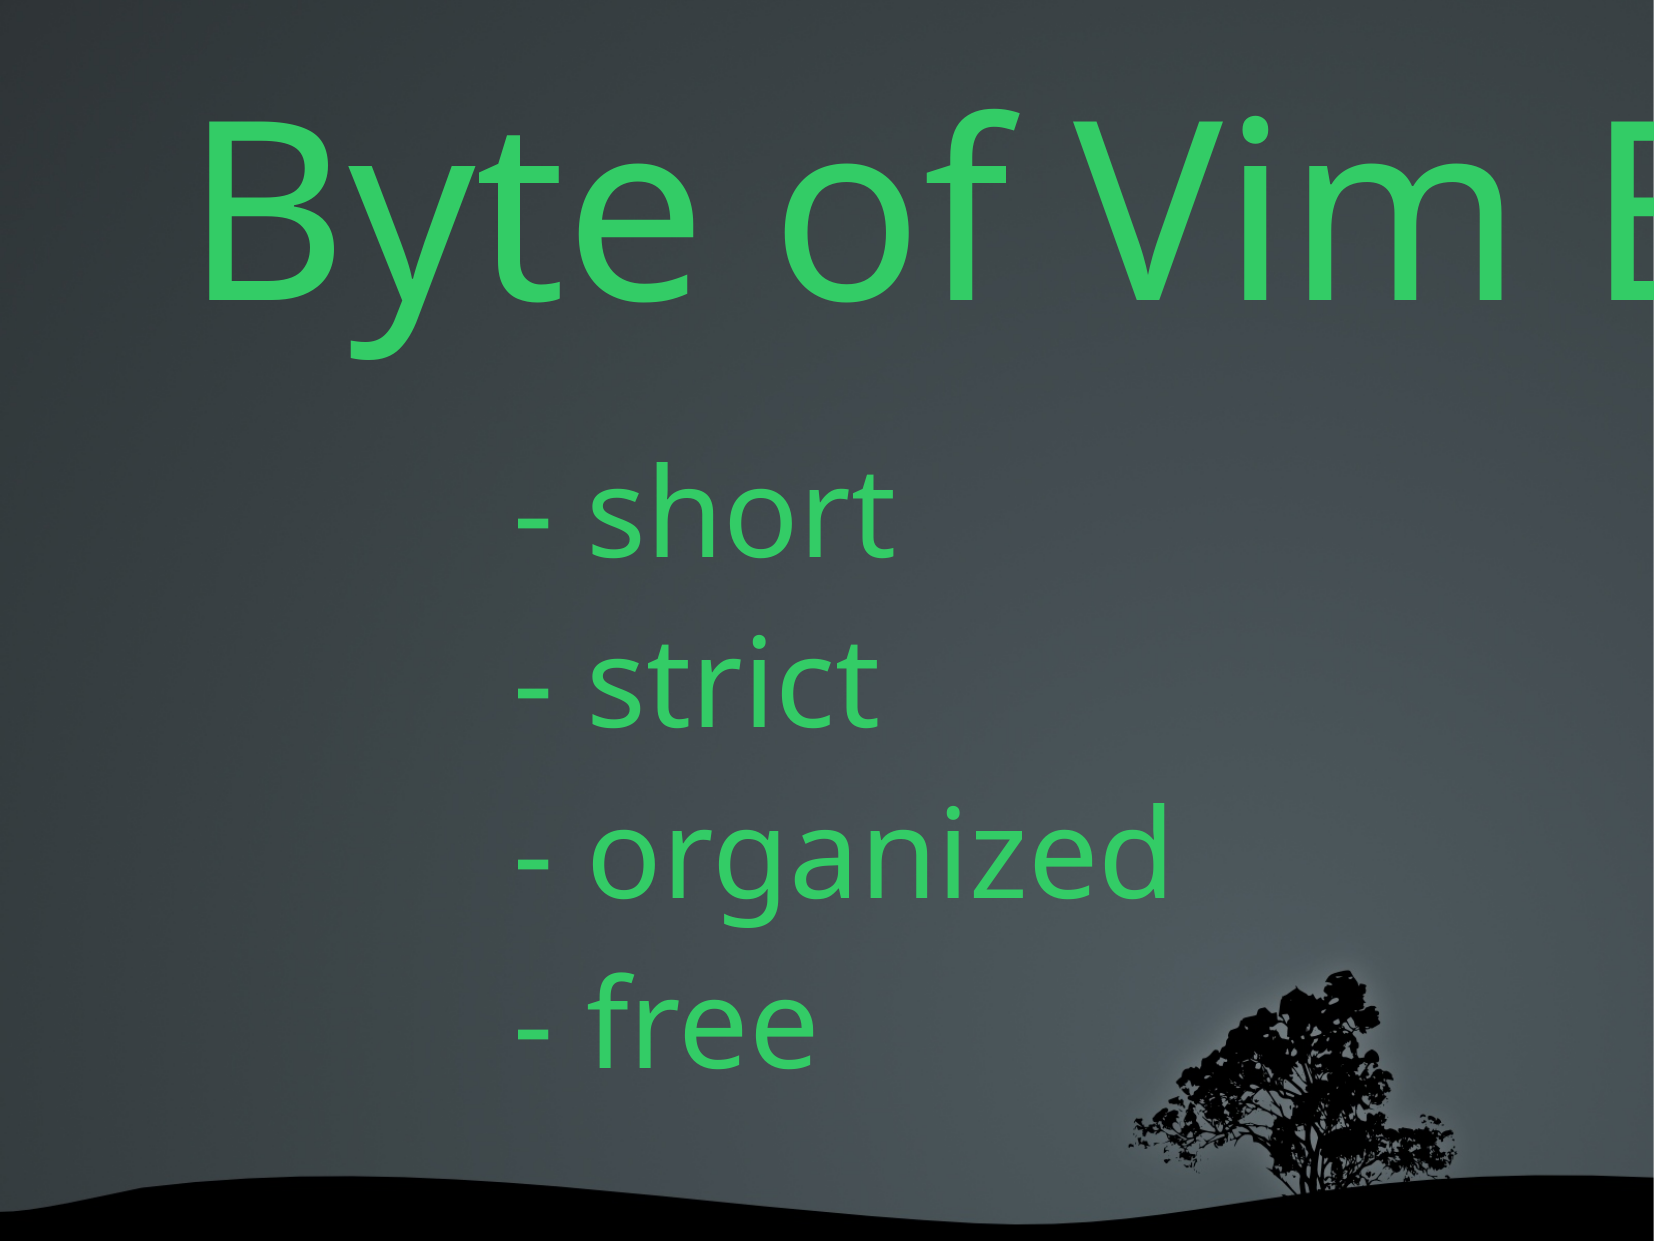

Byte of Vim Book
- short
- strict
- organized
- free